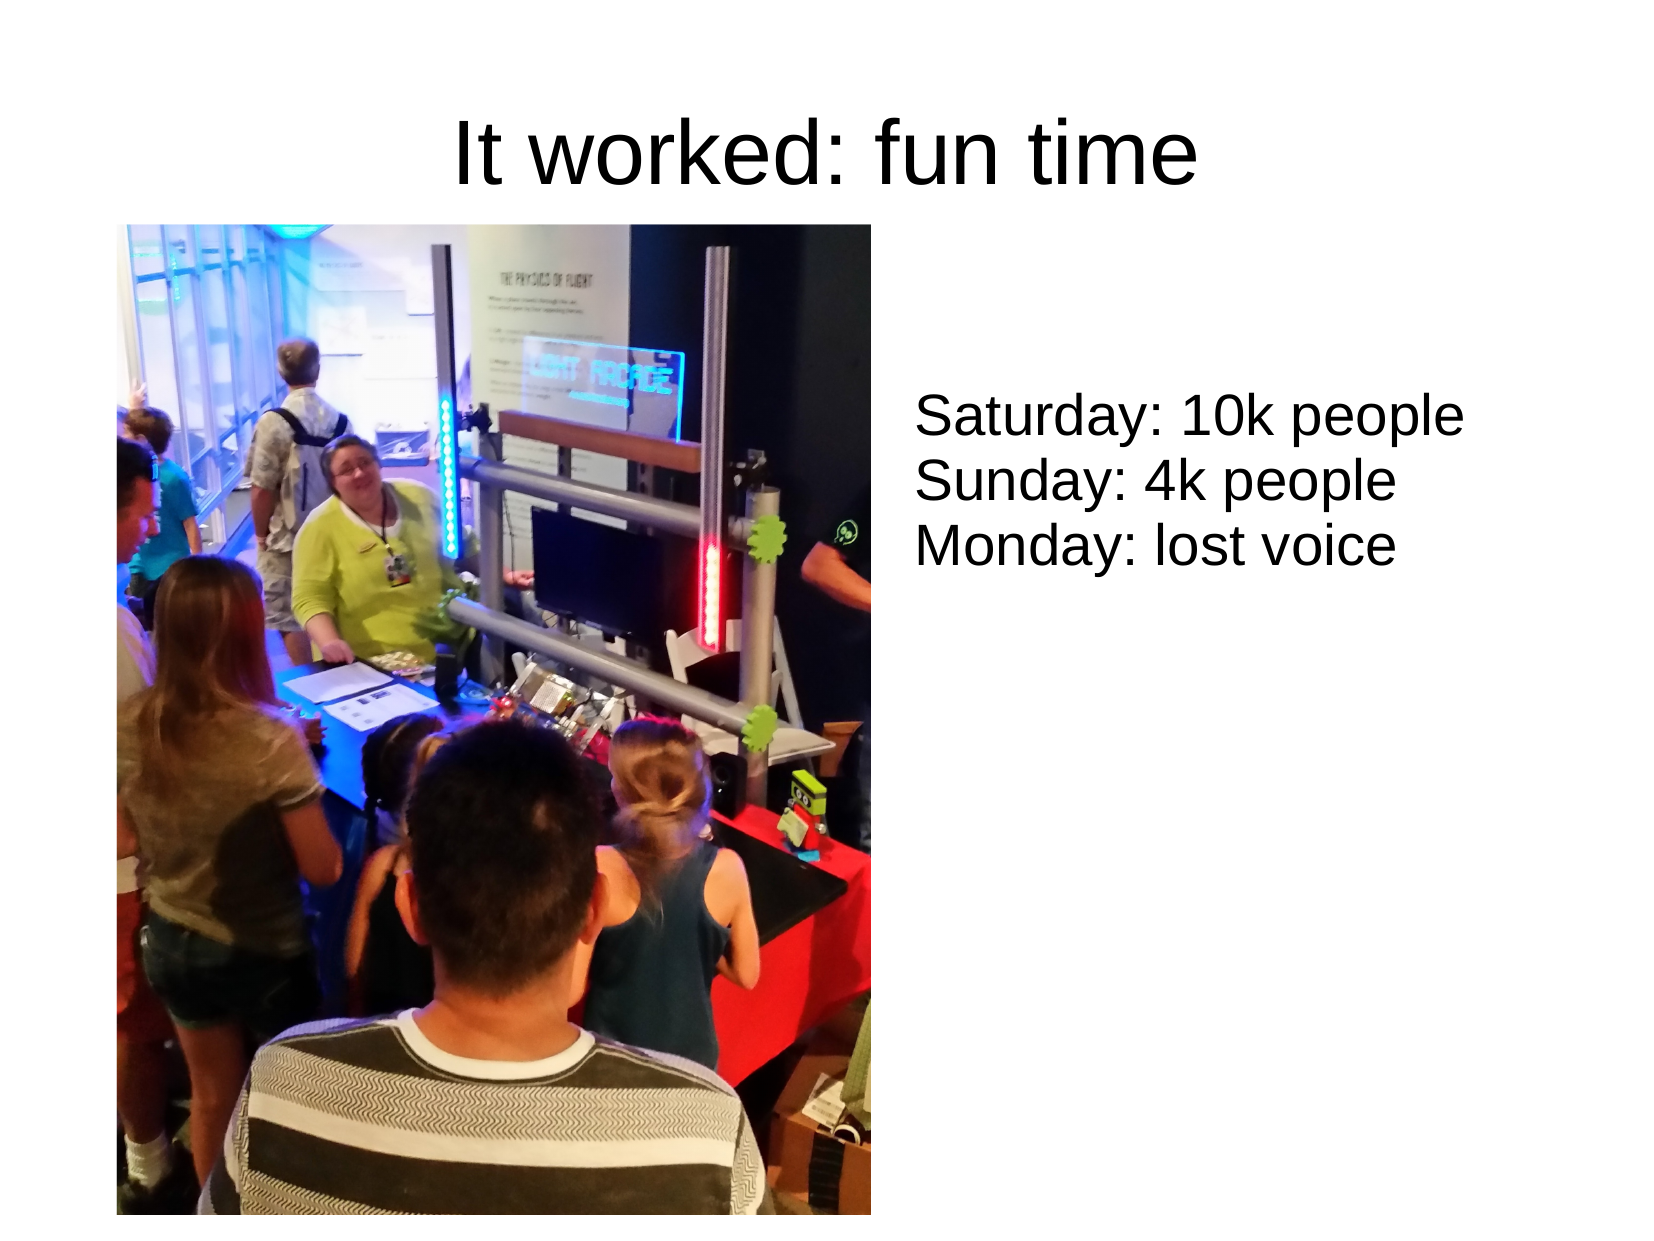

# It worked: fun time
Saturday: 10k people
Sunday: 4k people
Monday: lost voice